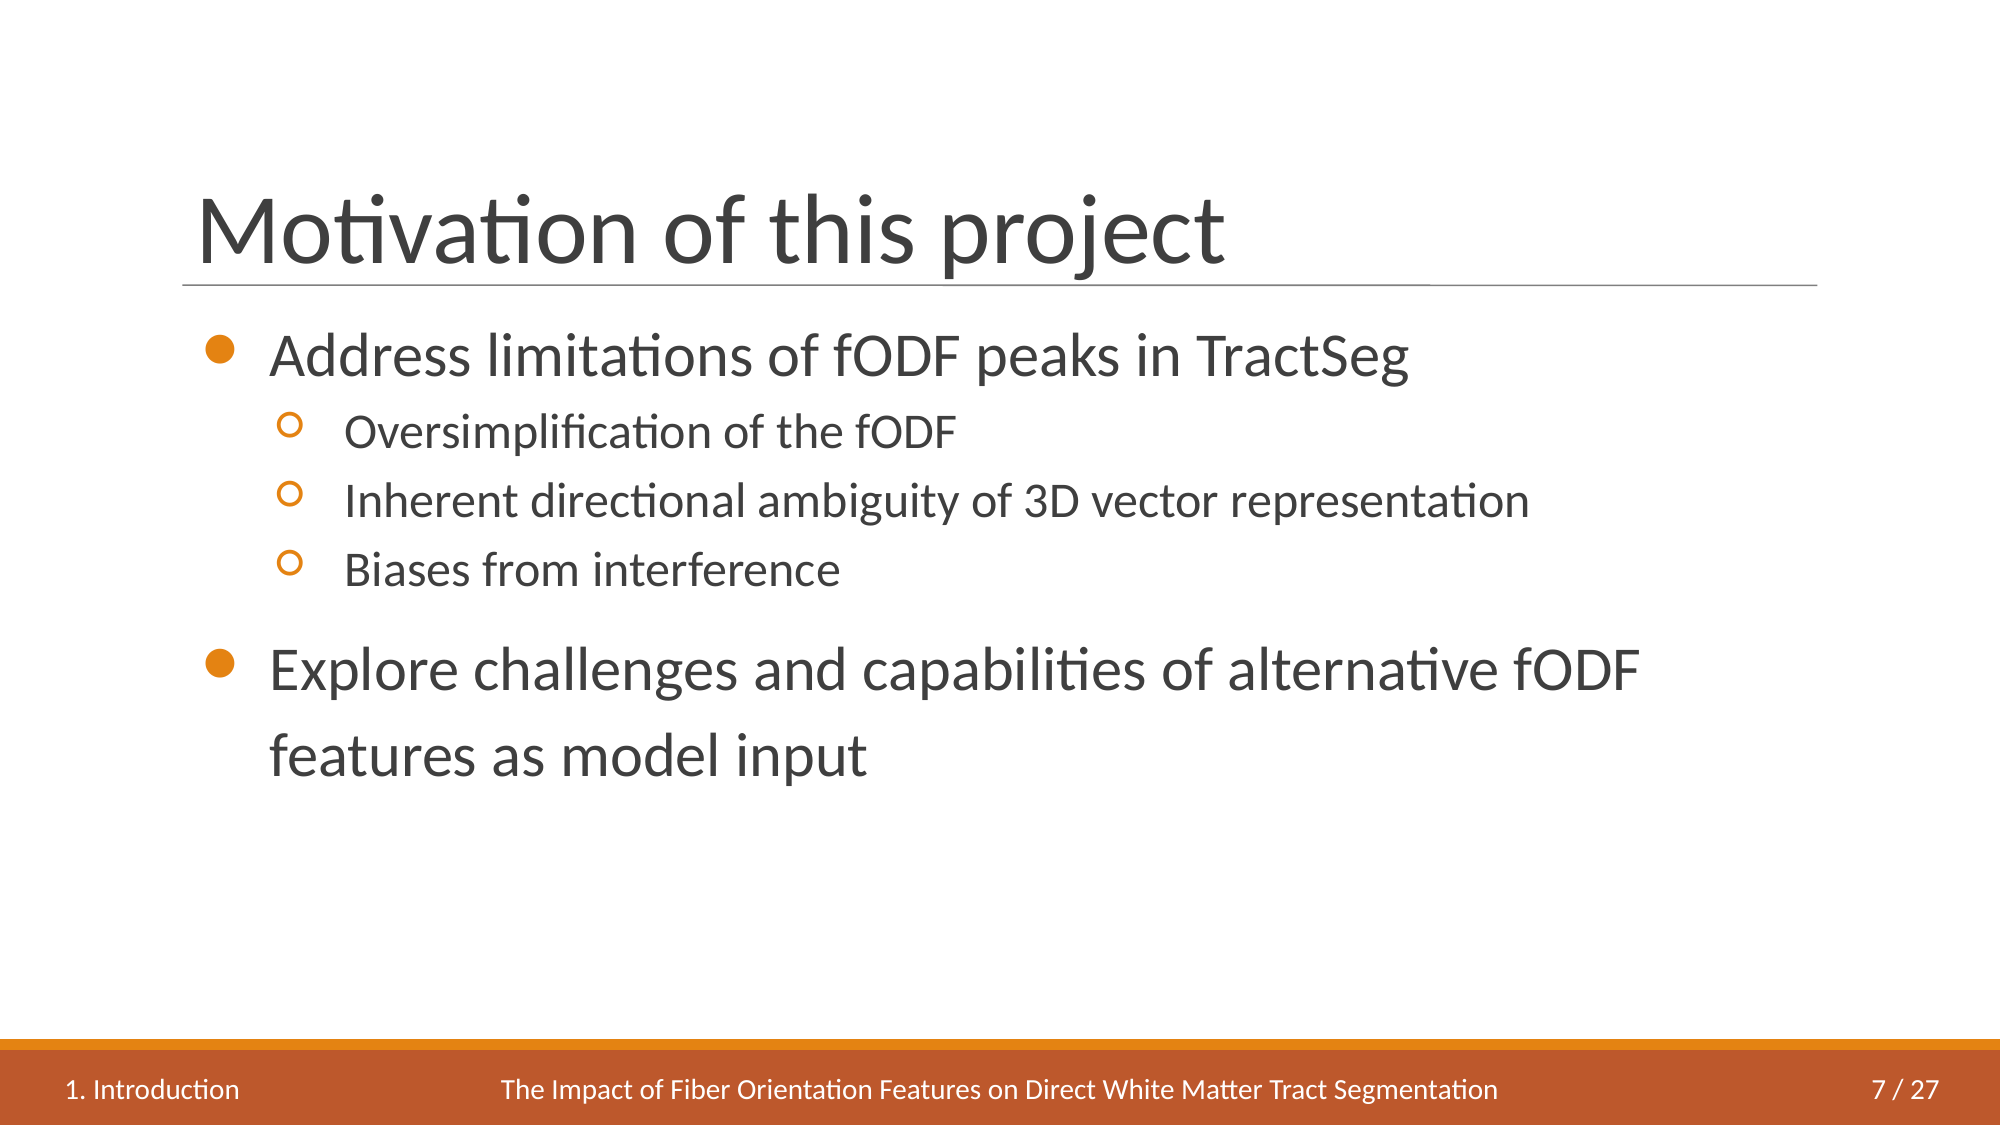

# Motivation of this project
Address limitations of fODF peaks in TractSeg
Oversimplification of the fODF
Inherent directional ambiguity of 3D vector representation
Biases from interference
Explore challenges and capabilities of alternative fODF features as model input
1. Introduction
The Impact of Fiber Orientation Features on Direct White Matter Tract Segmentation